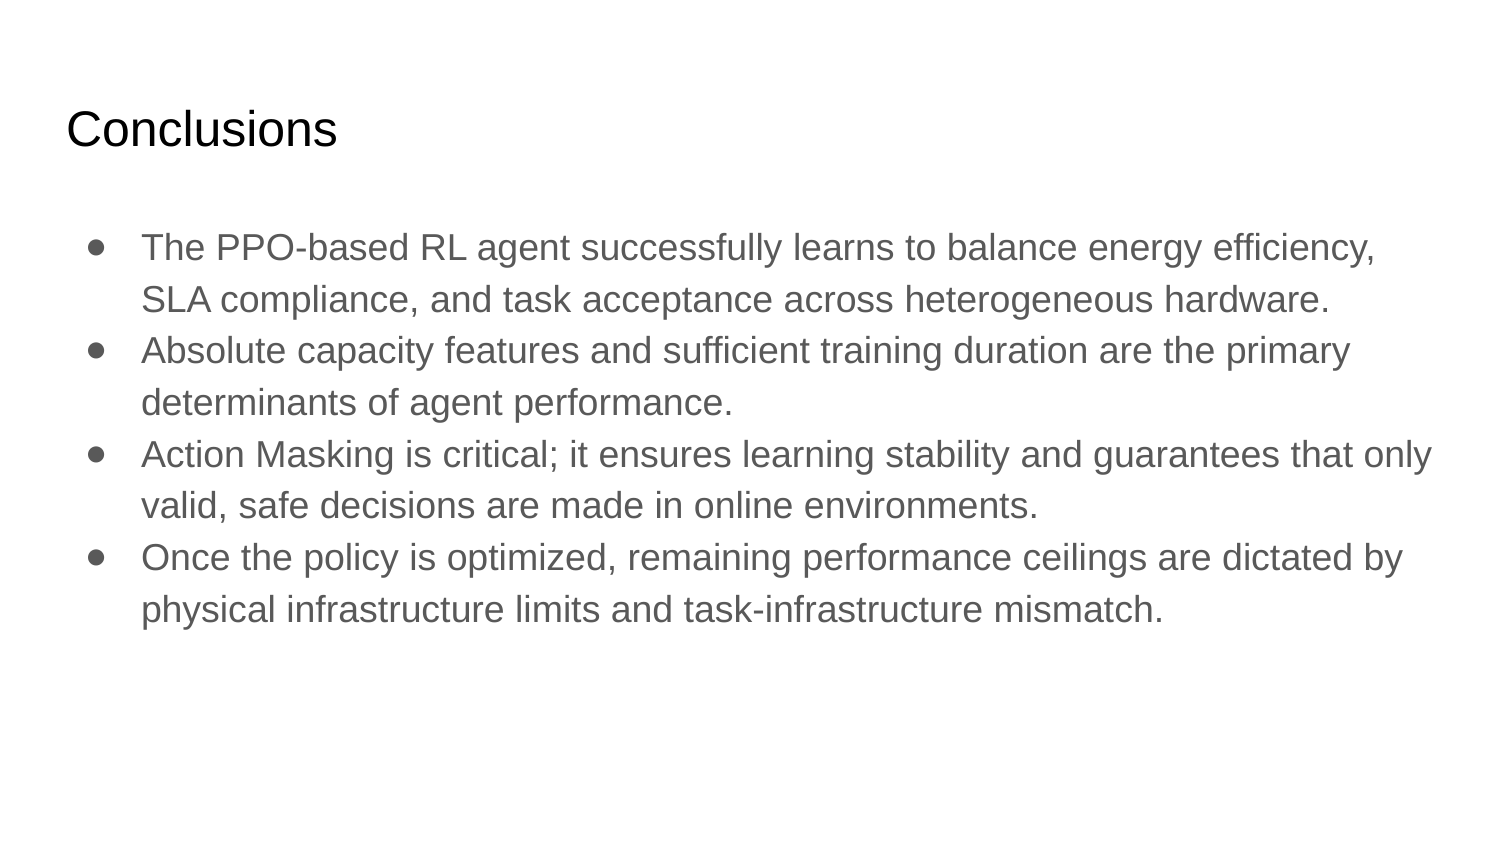

# Conclusions
The PPO-based RL agent successfully learns to balance energy efficiency, SLA compliance, and task acceptance across heterogeneous hardware.
Absolute capacity features and sufficient training duration are the primary determinants of agent performance.
Action Masking is critical; it ensures learning stability and guarantees that only valid, safe decisions are made in online environments.
Once the policy is optimized, remaining performance ceilings are dictated by physical infrastructure limits and task-infrastructure mismatch.